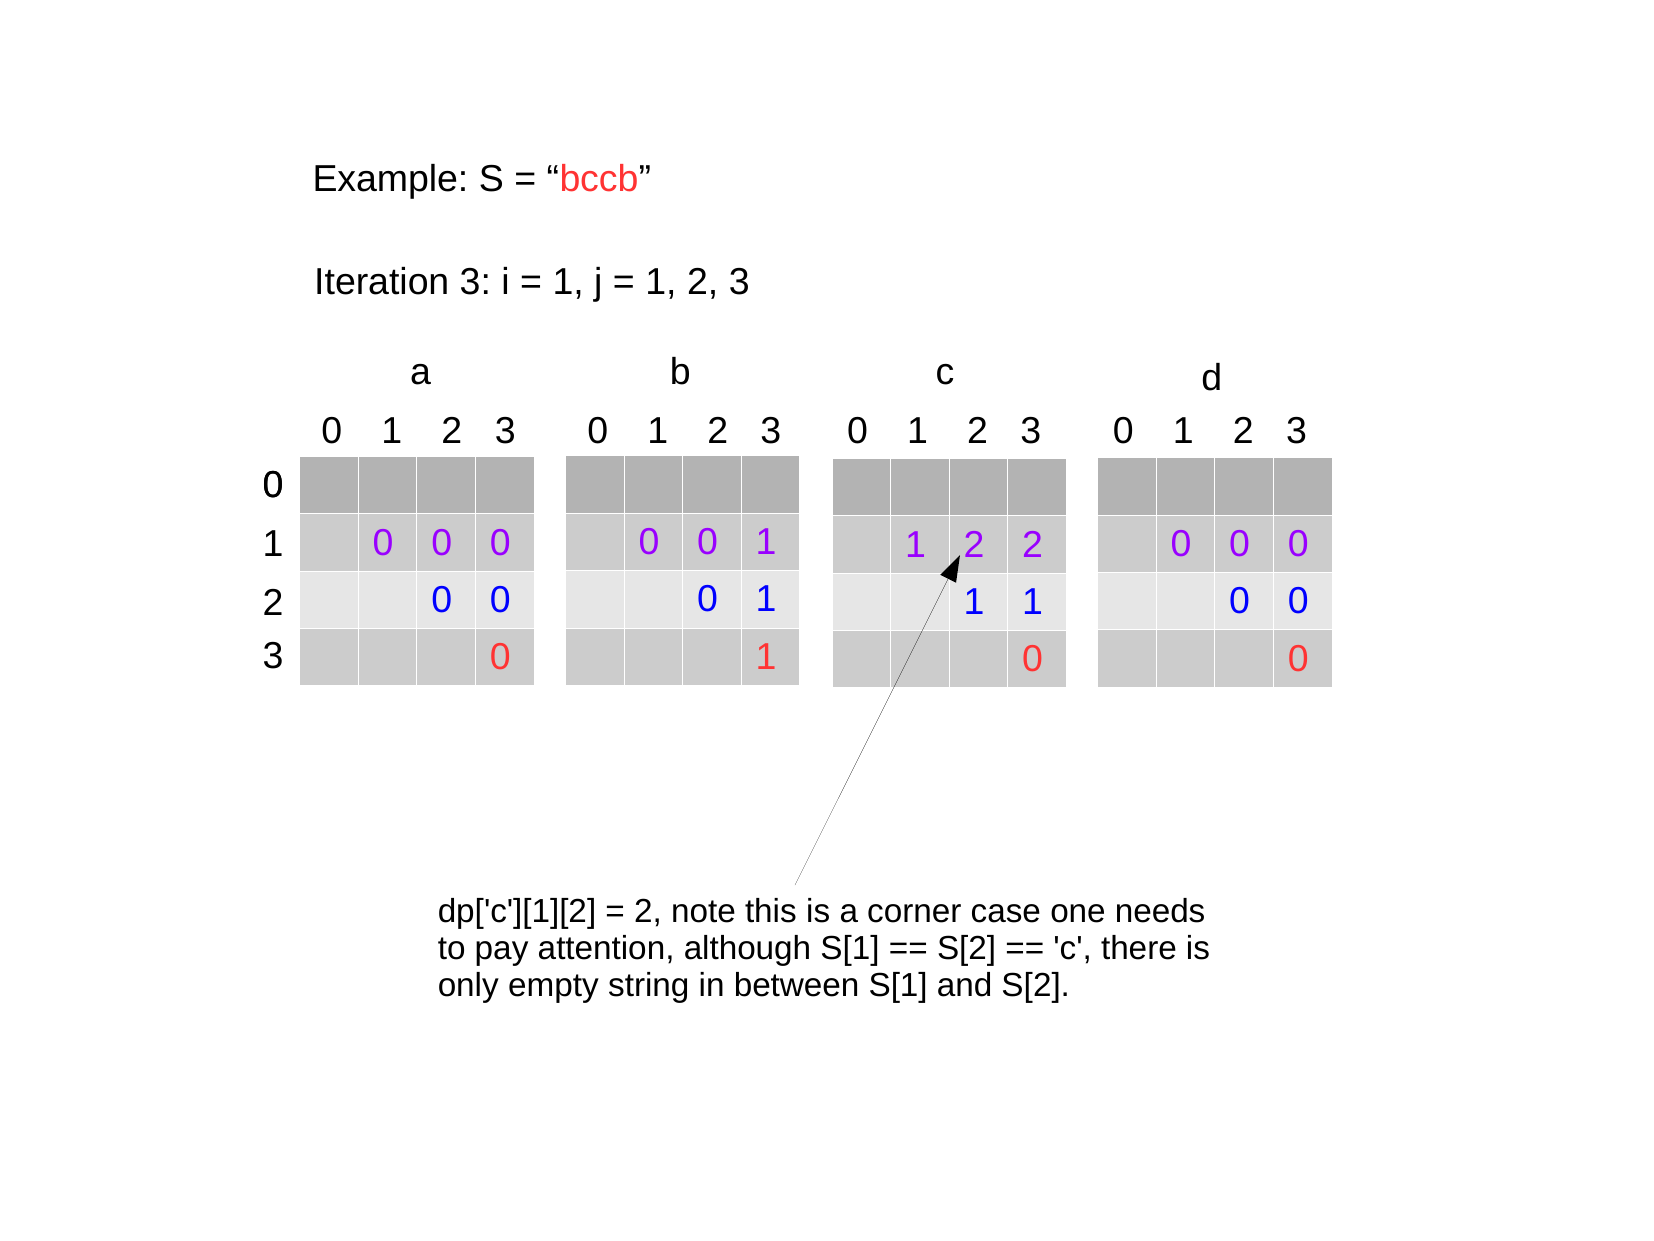

Example: S = “bccb”
Iteration 3: i = 1, j = 1, 2, 3
a
b
c
d
0
1
2
3
0
1
2
3
0
1
2
3
0
1
2
3
| | | | |
| --- | --- | --- | --- |
| | 0 | 0 | 1 |
| | | 0 | 1 |
| | | | 1 |
0
0
| | | | |
| --- | --- | --- | --- |
| | 0 | 0 | 0 |
| | | 0 | 0 |
| | | | 0 |
| | | | |
| --- | --- | --- | --- |
| | 0 | 0 | 0 |
| | | 0 | 0 |
| | | | 0 |
| | | | |
| --- | --- | --- | --- |
| | 1 | 2 | 2 |
| | | 1 | 1 |
| | | | 0 |
1
2
3
dp['c'][1][2] = 2, note this is a corner case one needs to pay attention, although S[1] == S[2] == 'c', there is only empty string in between S[1] and S[2].
dp['b'][2][3] = dp['b'][3][3] because S[2] != 'b'
dp['b'][2][3] = dp['b'][3][3] because S[2] != 'b'
dp['b'][2][3] = dp['b'][3][3] because S[2] != 'b'
dp['b'][2][3] = dp['b'][3][3] because S[2] != 'b'